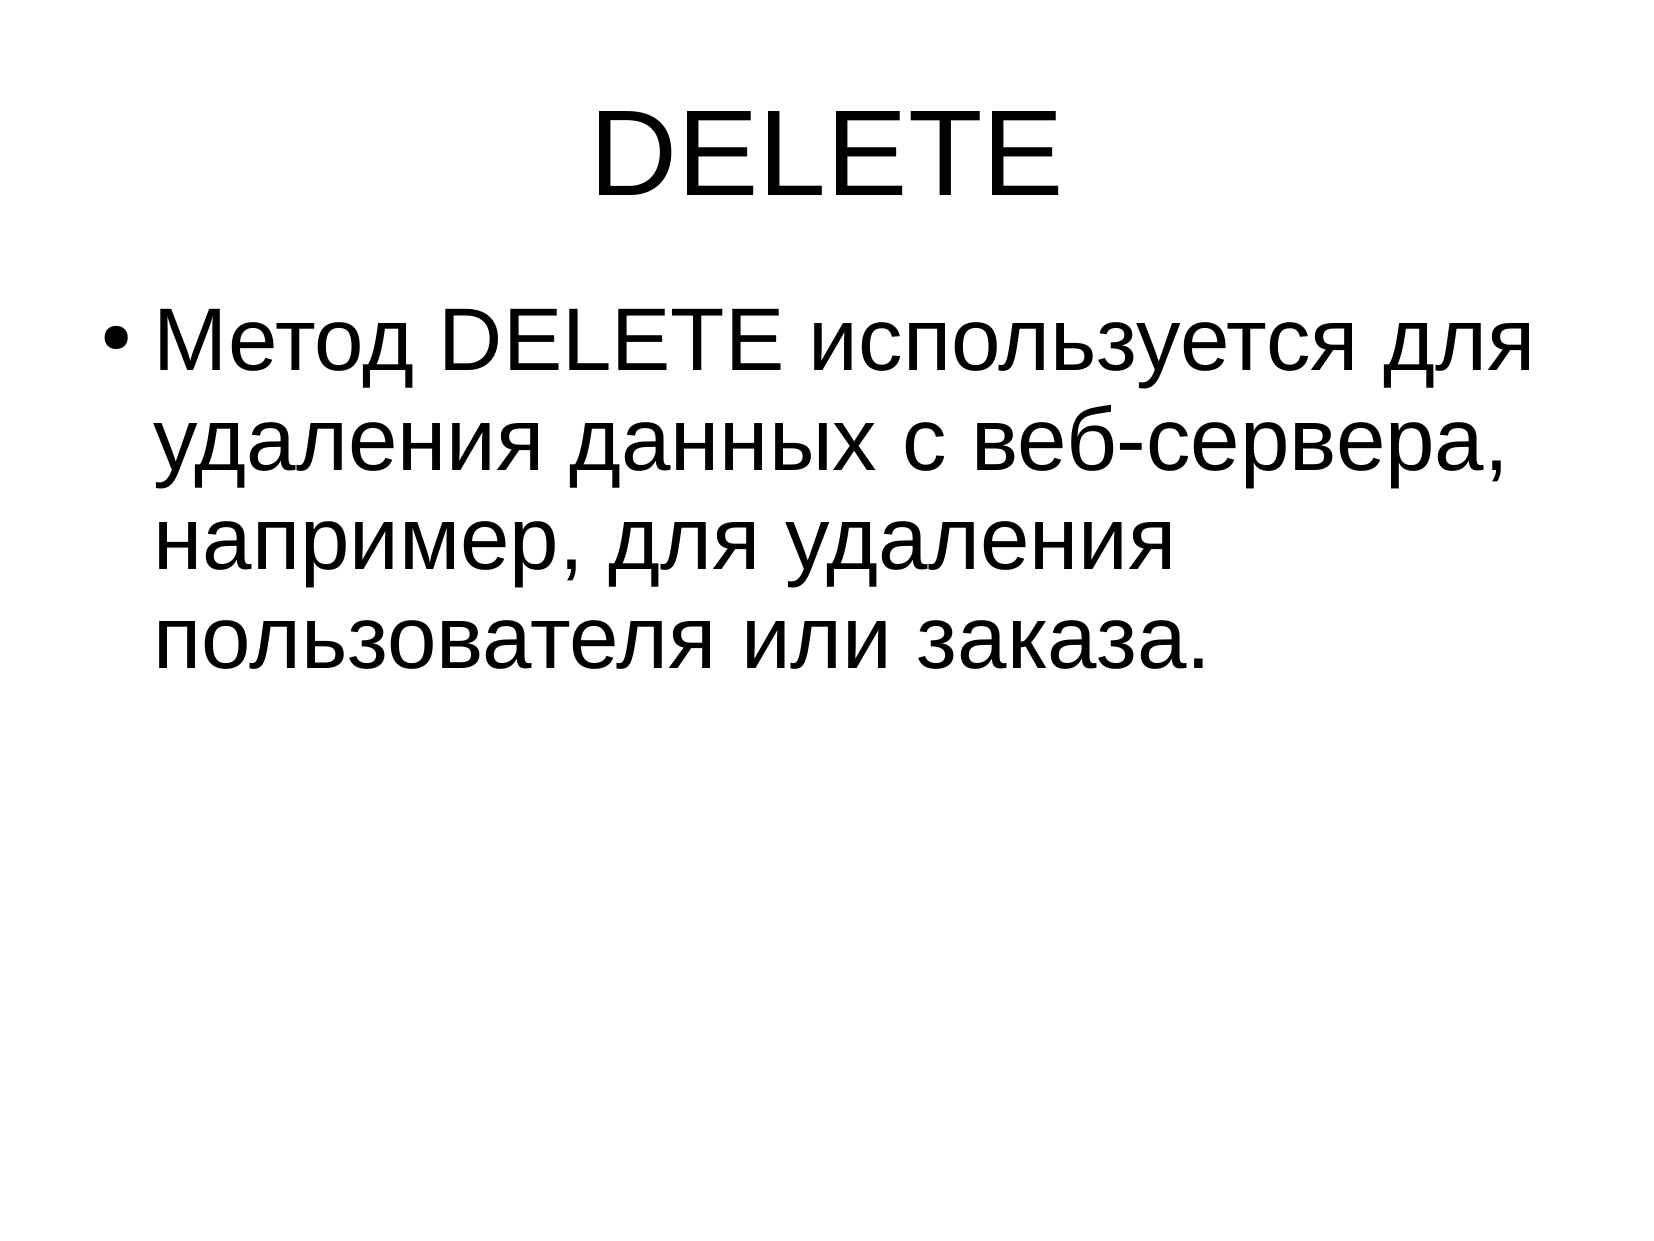

# DELETE
Метод DELETE используется для удаления данных с веб-сервера, например, для удаления пользователя или заказа.